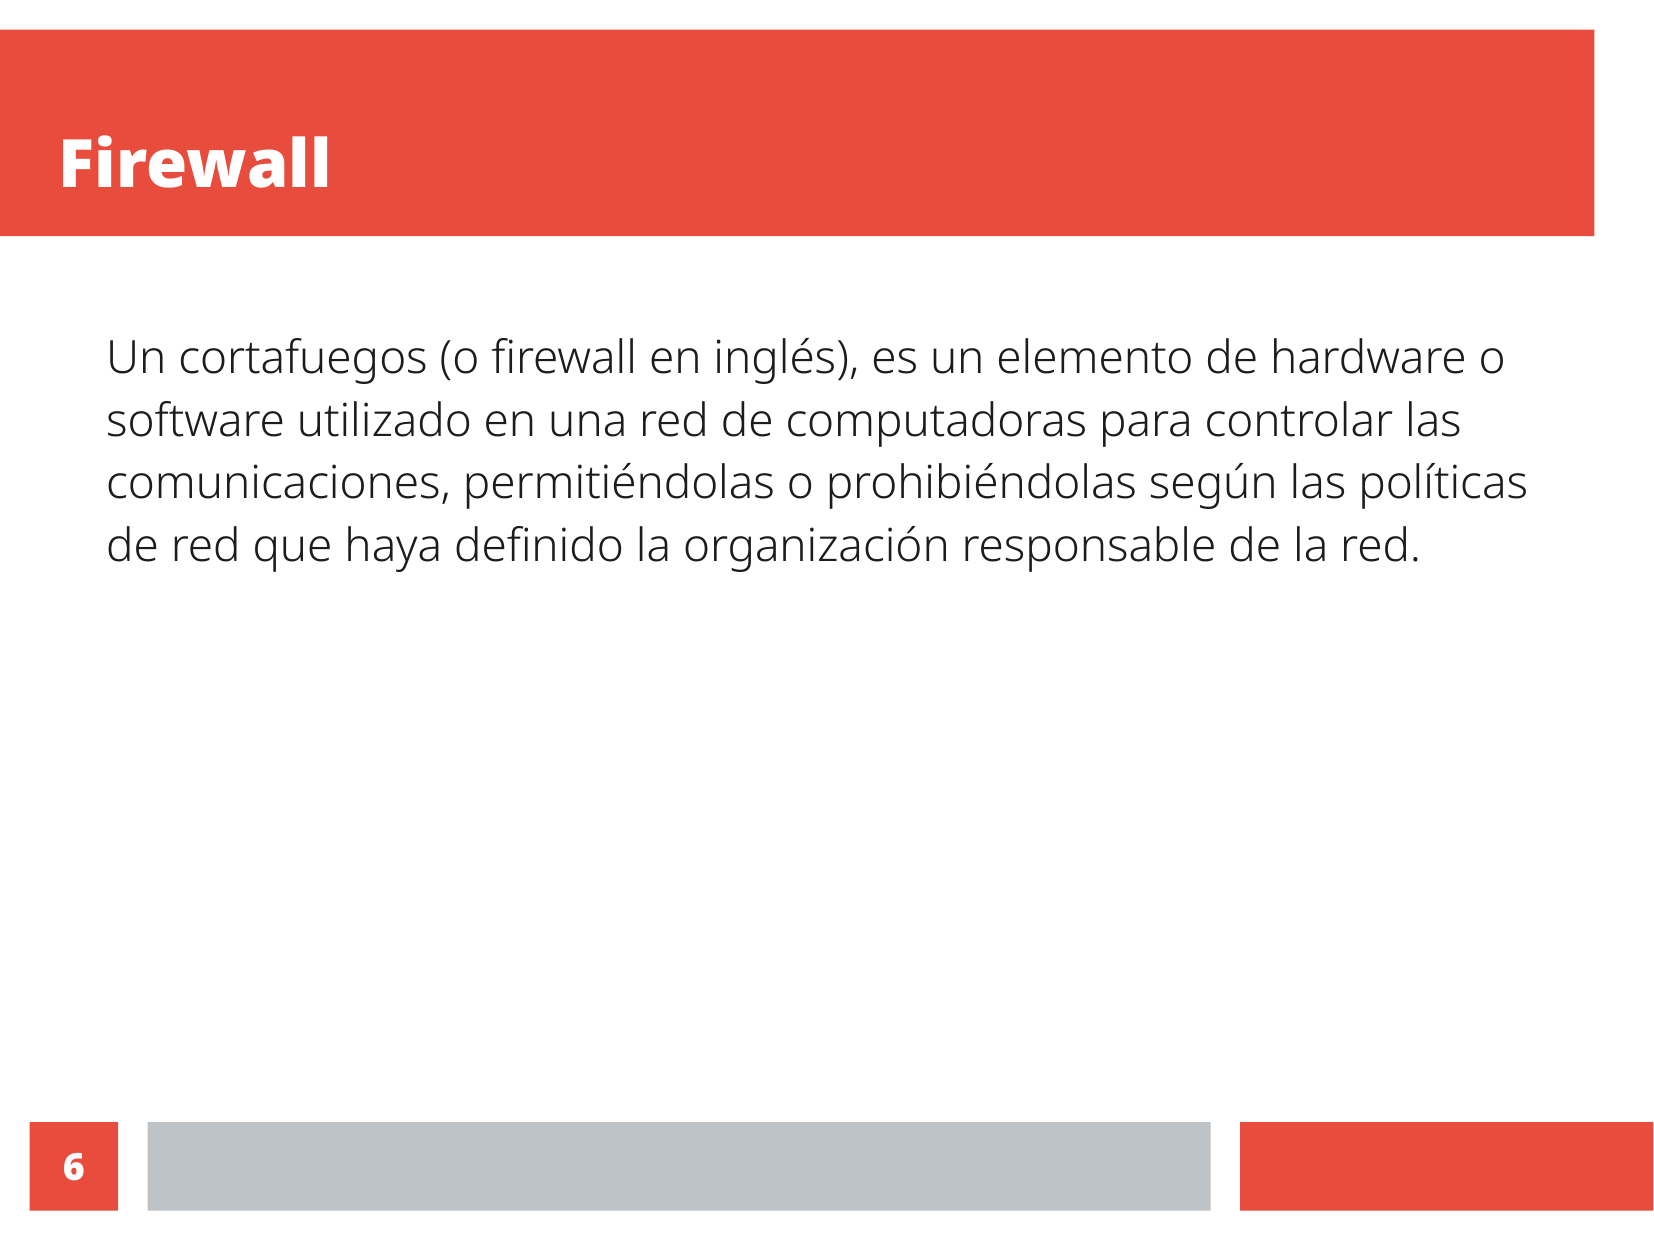

# Firewall
Un cortafuegos (o firewall en inglés), es un elemento de hardware o software utilizado en una red de computadoras para controlar las comunicaciones, permitiéndolas o prohibiéndolas según las políticas de red que haya definido la organización responsable de la red.
6